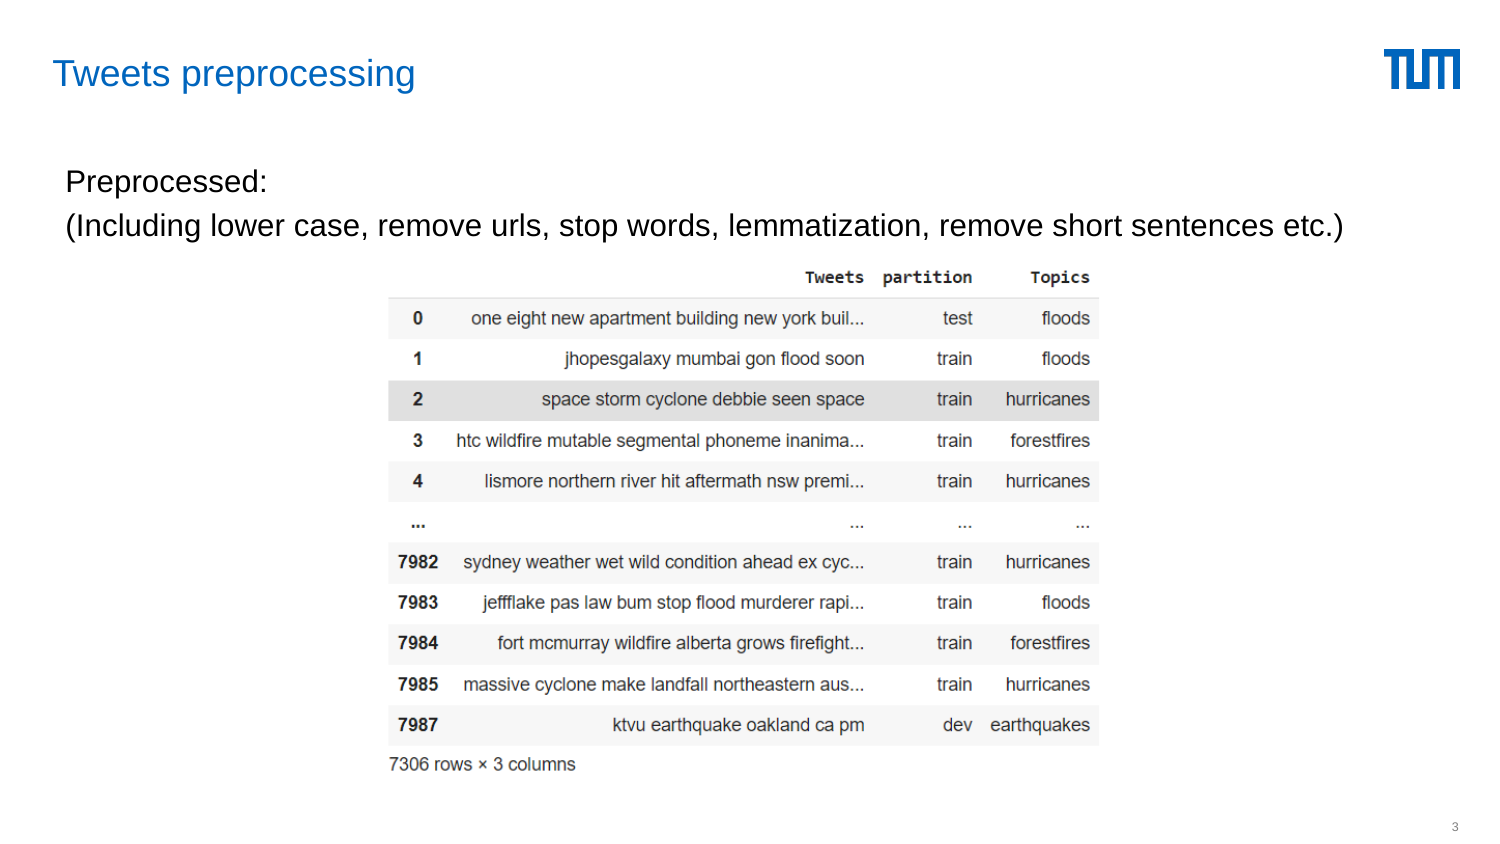

# Tweets preprocessing
Preprocessed:
(Including lower case, remove urls, stop words, lemmatization, remove short sentences etc.)